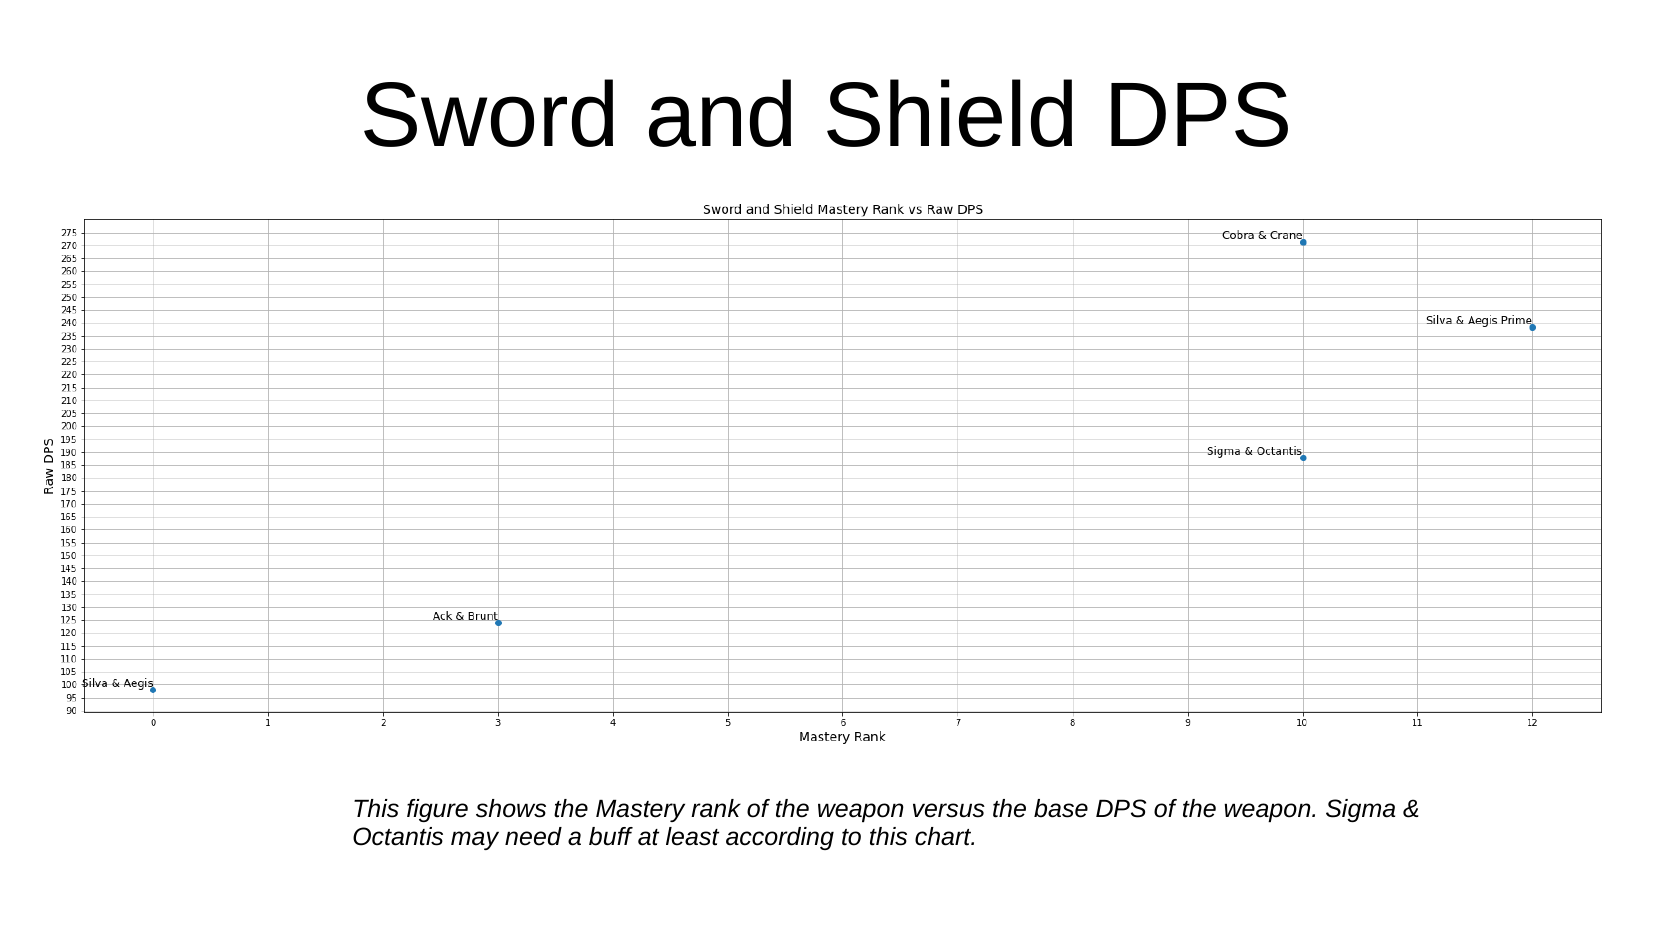

# Sword and Shield DPS
This figure shows the Mastery rank of the weapon versus the base DPS of the weapon. Sigma & Octantis may need a buff at least according to this chart.